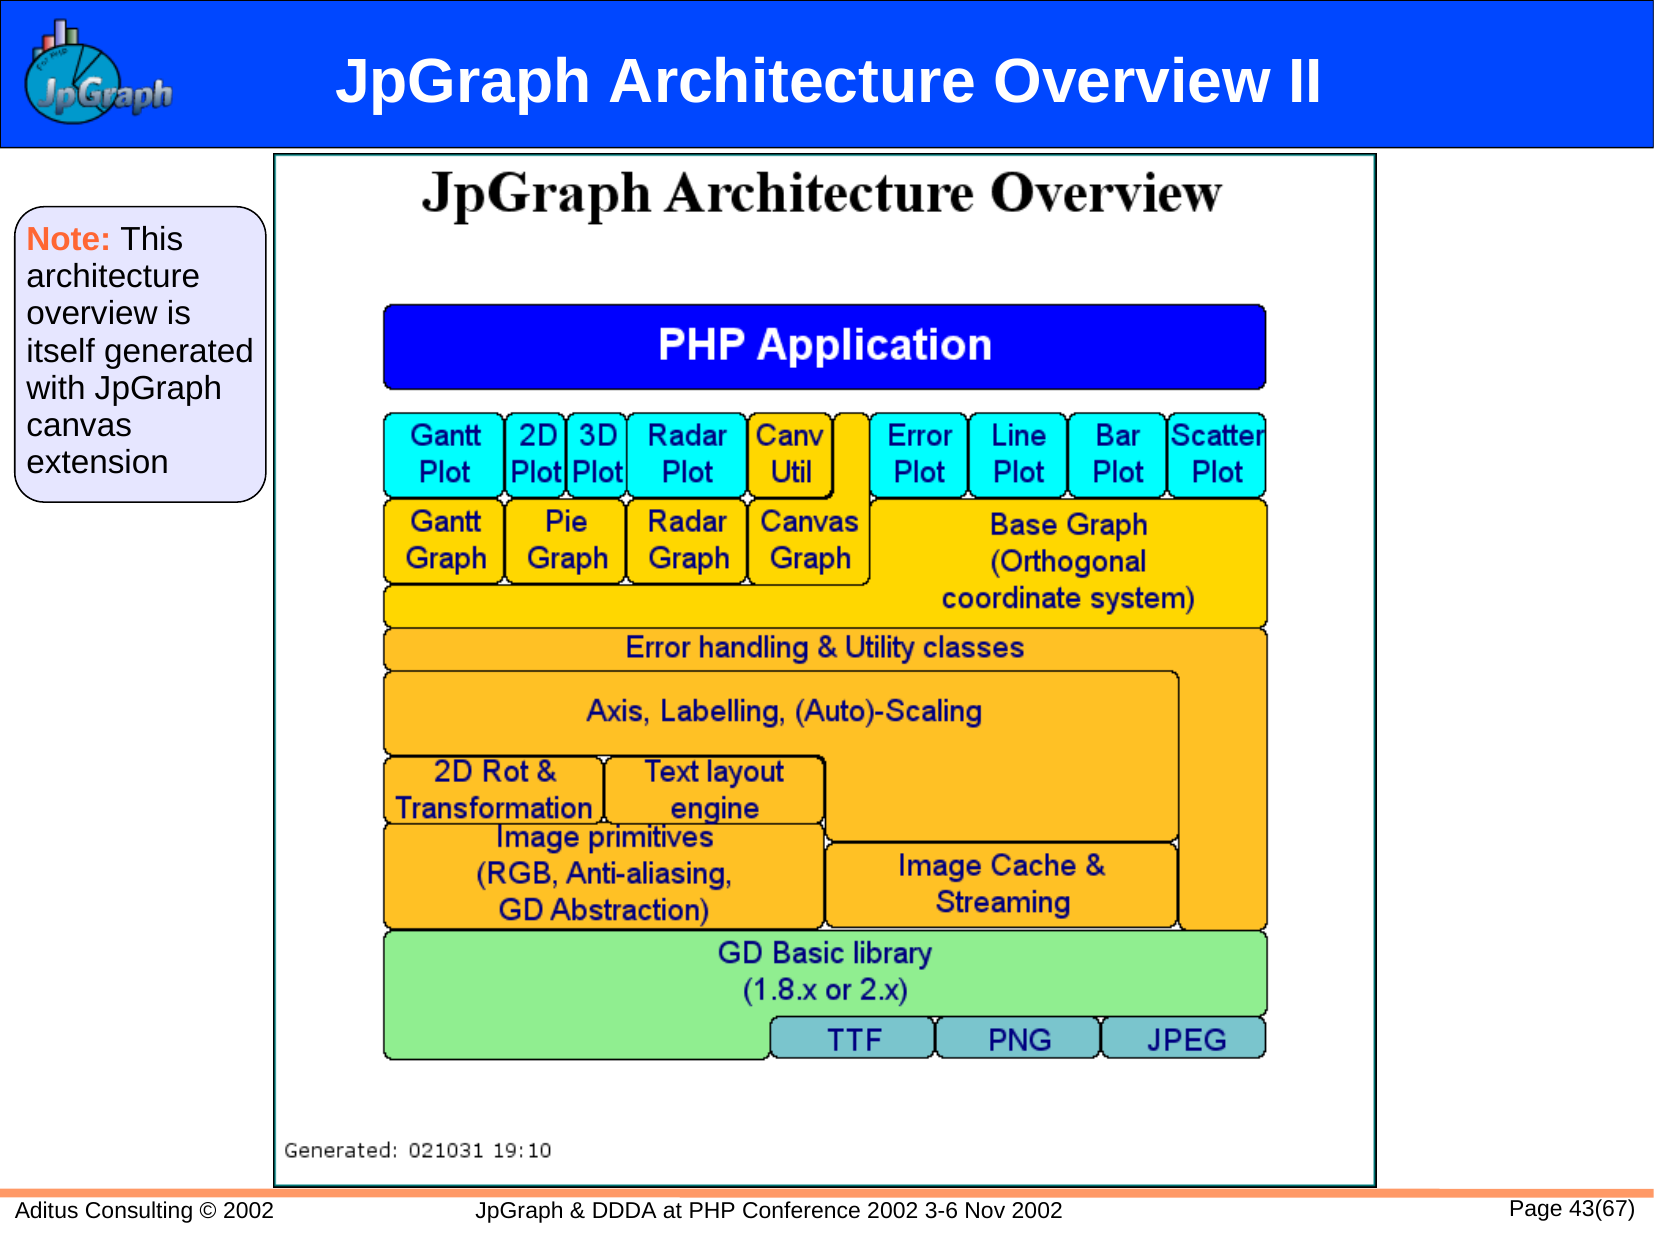

# JpGraph Architecture Overview II
Note: This architecture overview is itself generated with JpGraph canvas extension